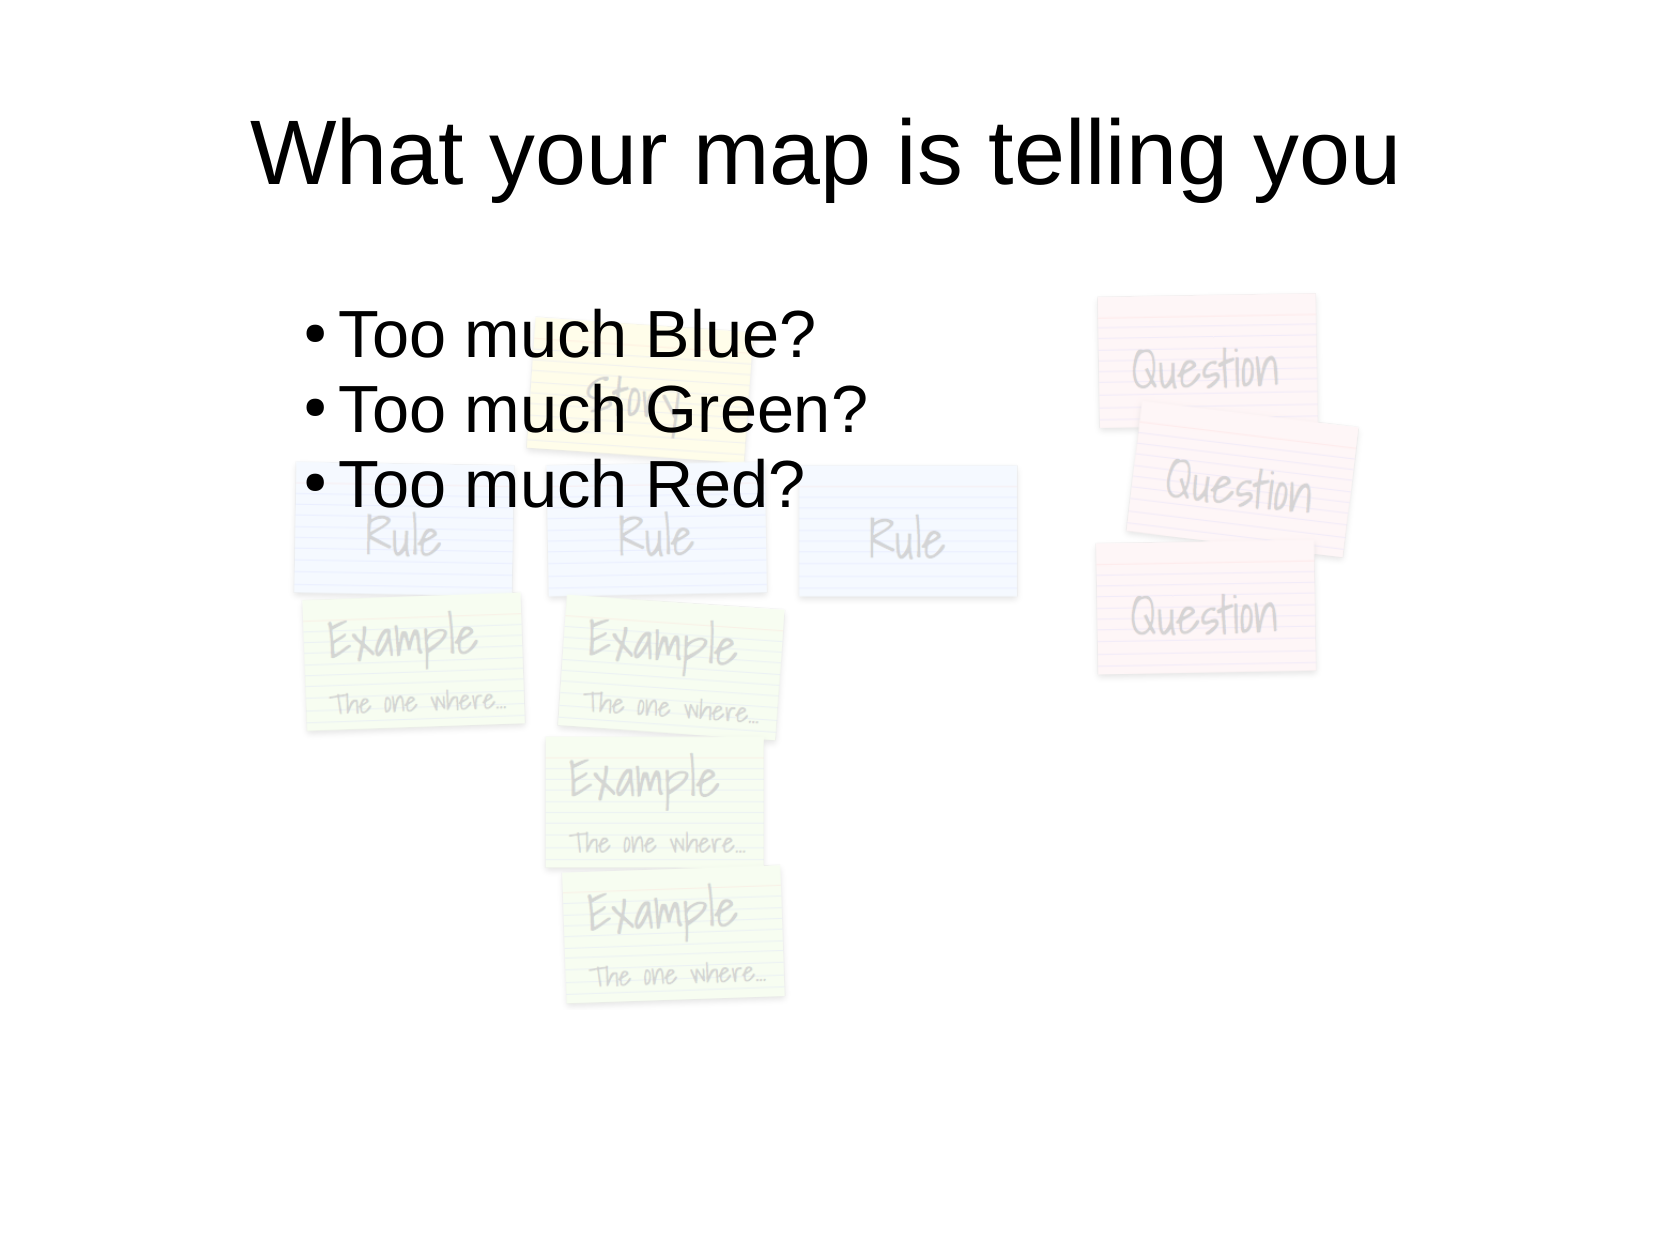

# What your map is telling you